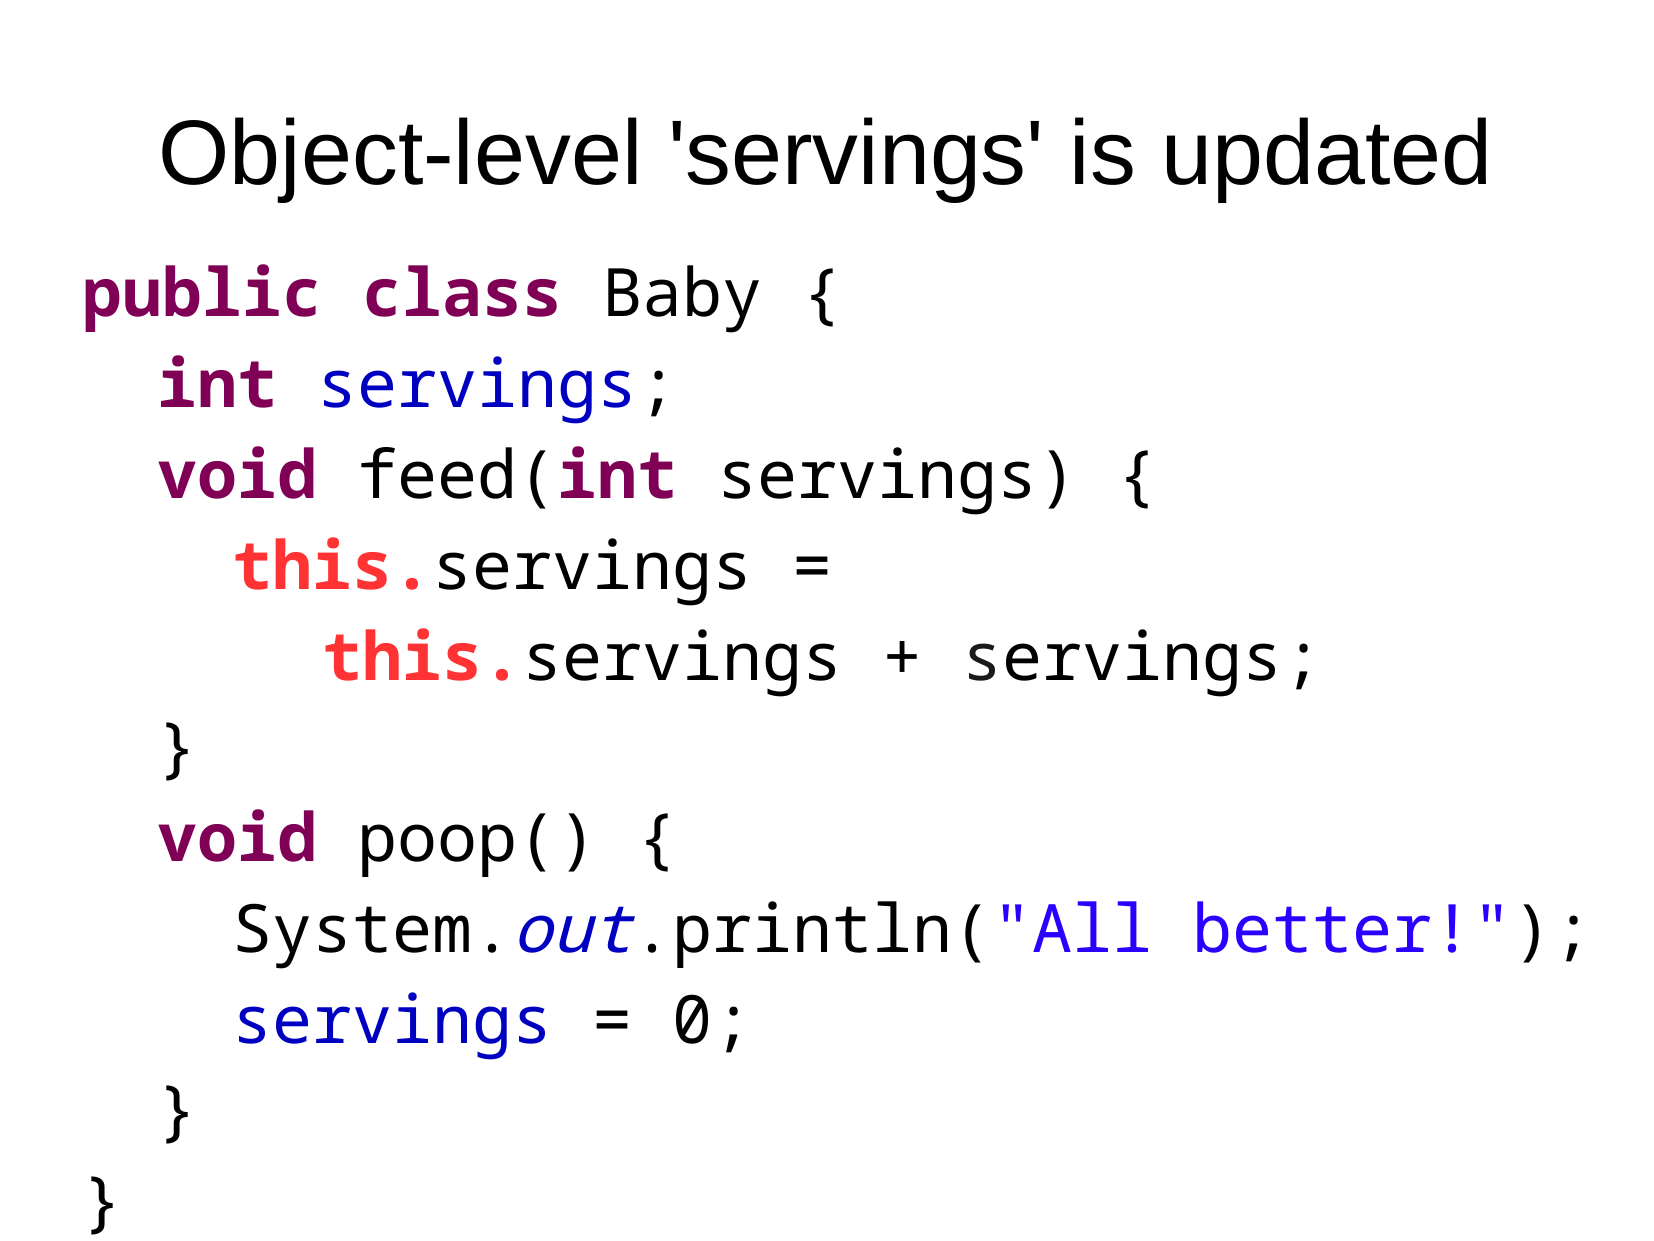

# Object-level 'servings' is updated
public class Baby {
	int servings;
	void feed(int servings) {
		this.servings =
 this.servings + servings;
	}
	void poop() {
		System.out.println("All better!");
		servings = 0;
	}
}